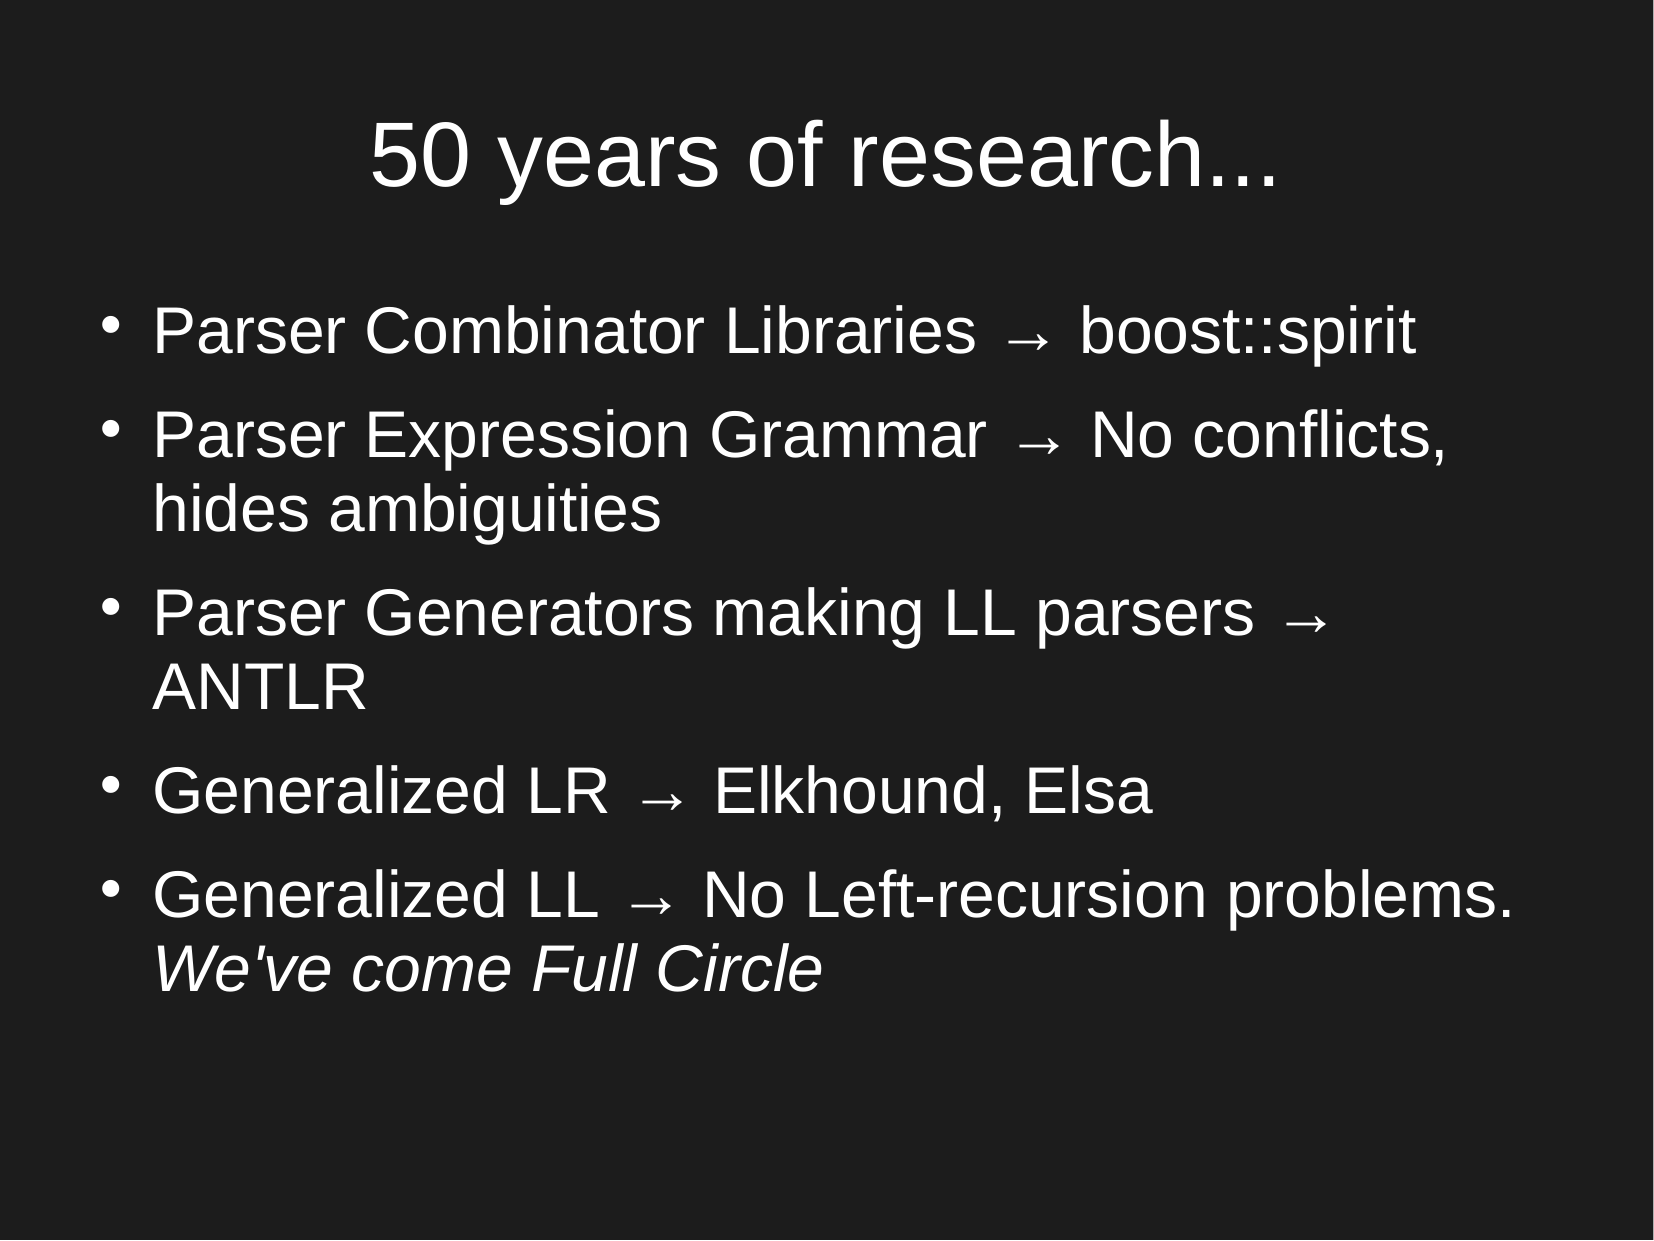

# 50 years of research...
Parser Combinator Libraries → boost::spirit
Parser Expression Grammar → No conflicts, hides ambiguities
Parser Generators making LL parsers → ANTLR
Generalized LR → Elkhound, Elsa
Generalized LL → No Left-recursion problems. We've come Full Circle